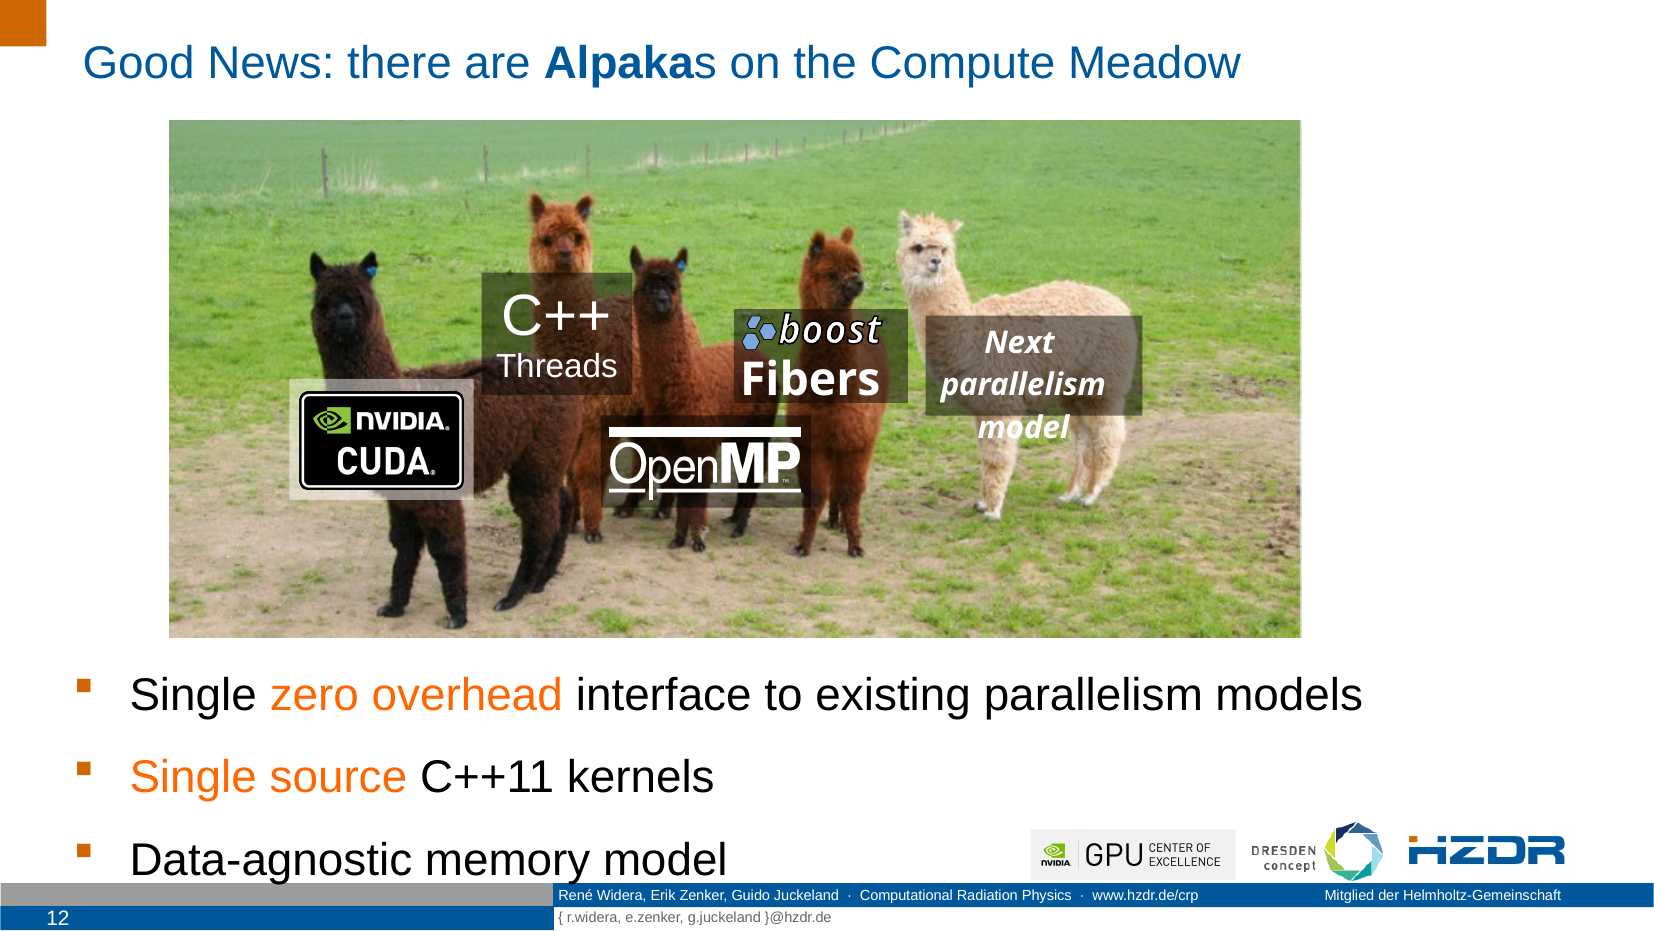

# Good News: there are Alpakas on the Compute Meadow
C++
Threads
Next parallelism
model
Single zero overhead interface to existing parallelism models
Single source C++11 kernels
Data-agnostic memory model